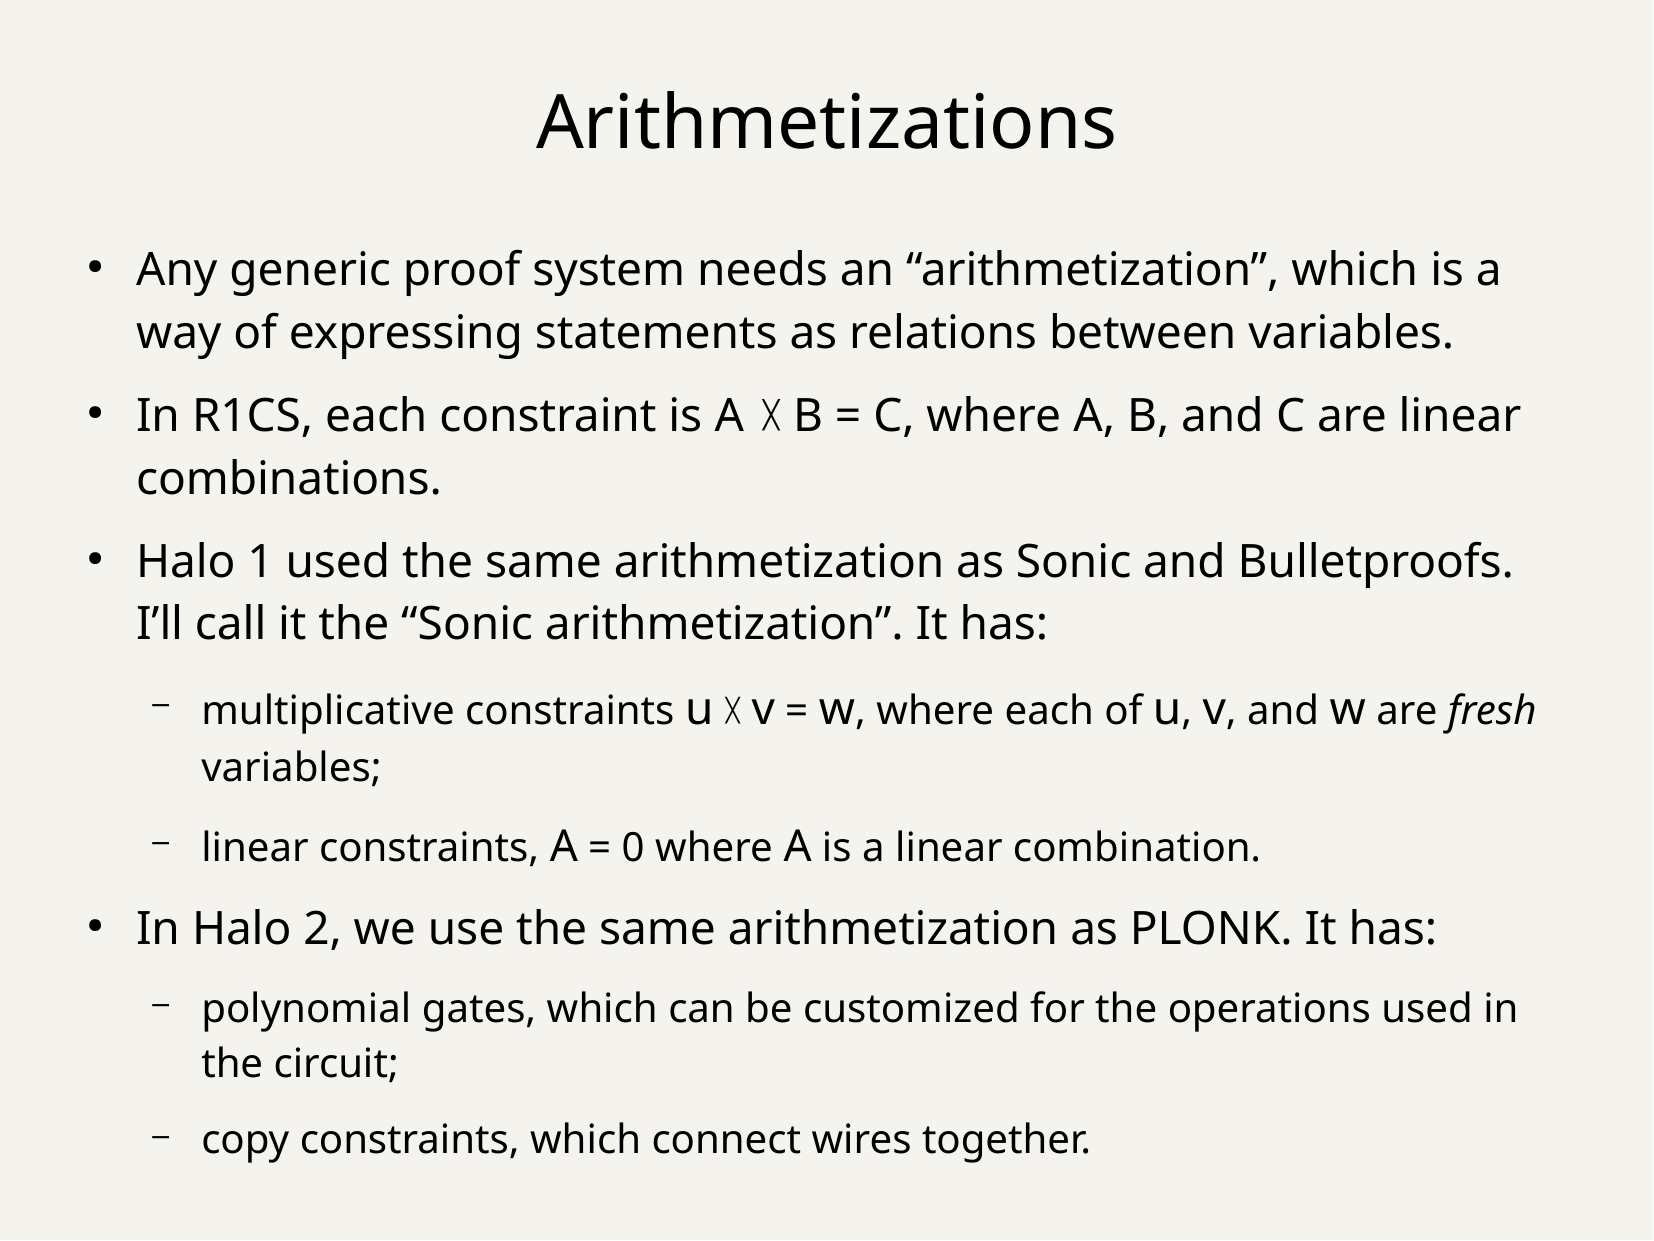

# Arithmetizations
Any generic proof system needs an “arithmetization”, which is a way of expressing statements as relations between variables.
In R1CS, each constraint is A ╳ B = C, where A, B, and C are linear combinations.
Halo 1 used the same arithmetization as Sonic and Bulletproofs. I’ll call it the “Sonic arithmetization”. It has:
multiplicative constraints u ╳ v = w, where each of u, v, and w are fresh variables;
linear constraints, A = 0 where A is a linear combination.
In Halo 2, we use the same arithmetization as PLONK. It has:
polynomial gates, which can be customized for the operations used in the circuit;
copy constraints, which connect wires together.